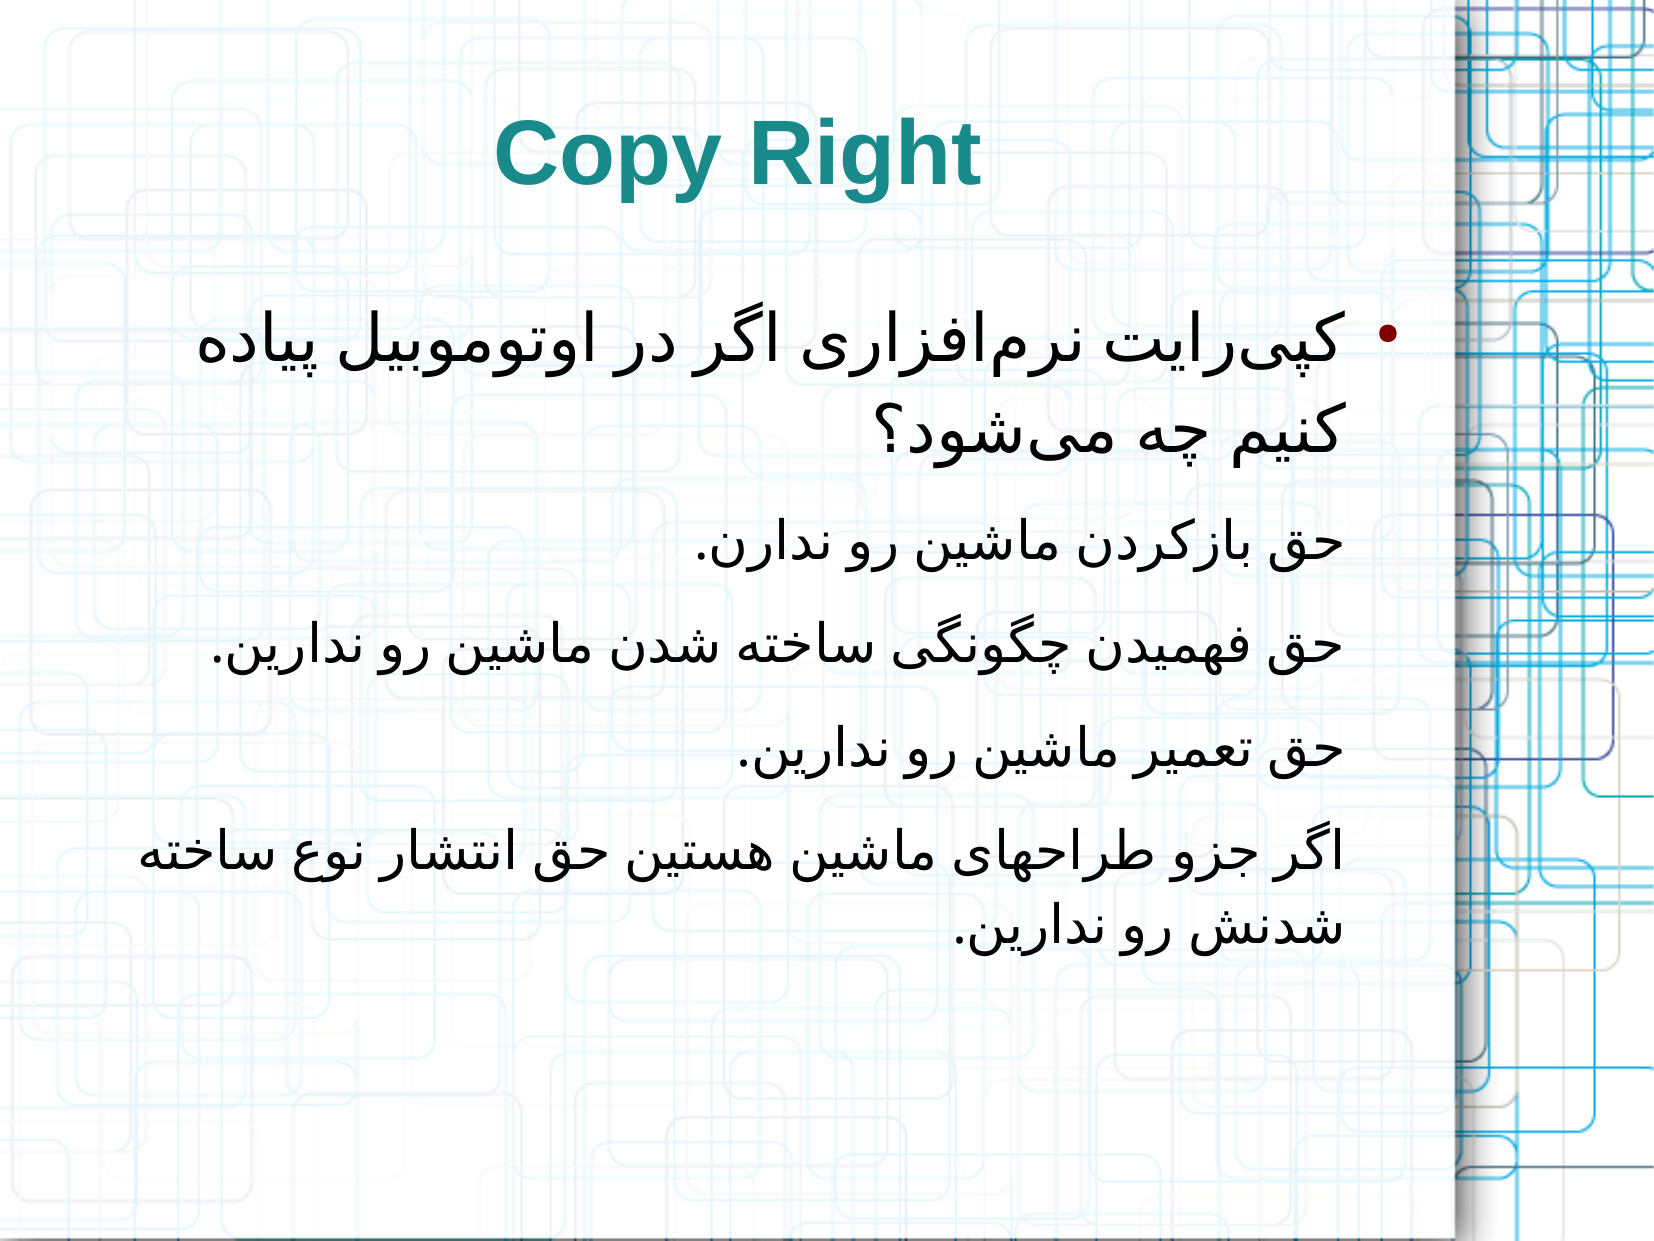

# Copy Right
کپی‌رایت نرم‌افزاری اگر در اوتوموبیل پیاده کنیم چه می‌شود؟
حق بازکردن ماشین رو ندارن.
حق فهمیدن چگونگی ساخته شدن ماشین رو ندارین.
حق تعمیر ماشین رو ندارین.
اگر جزو طراحهای ماشین هستین حق انتشار نوع ساخته شدنش رو ندارین.